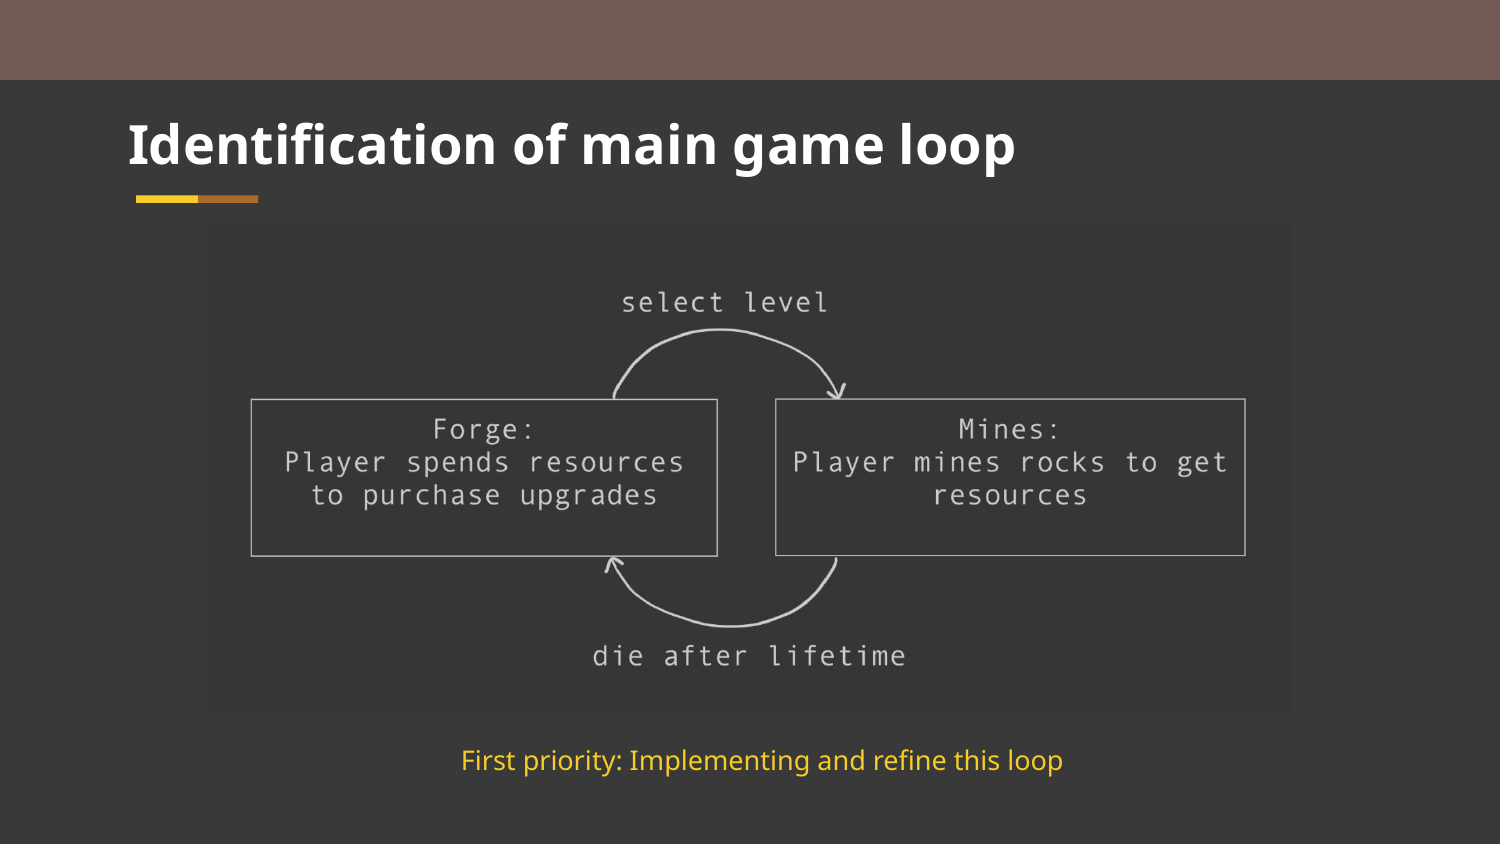

# Identification of main game loop
First priority: Implementing and refine this loop